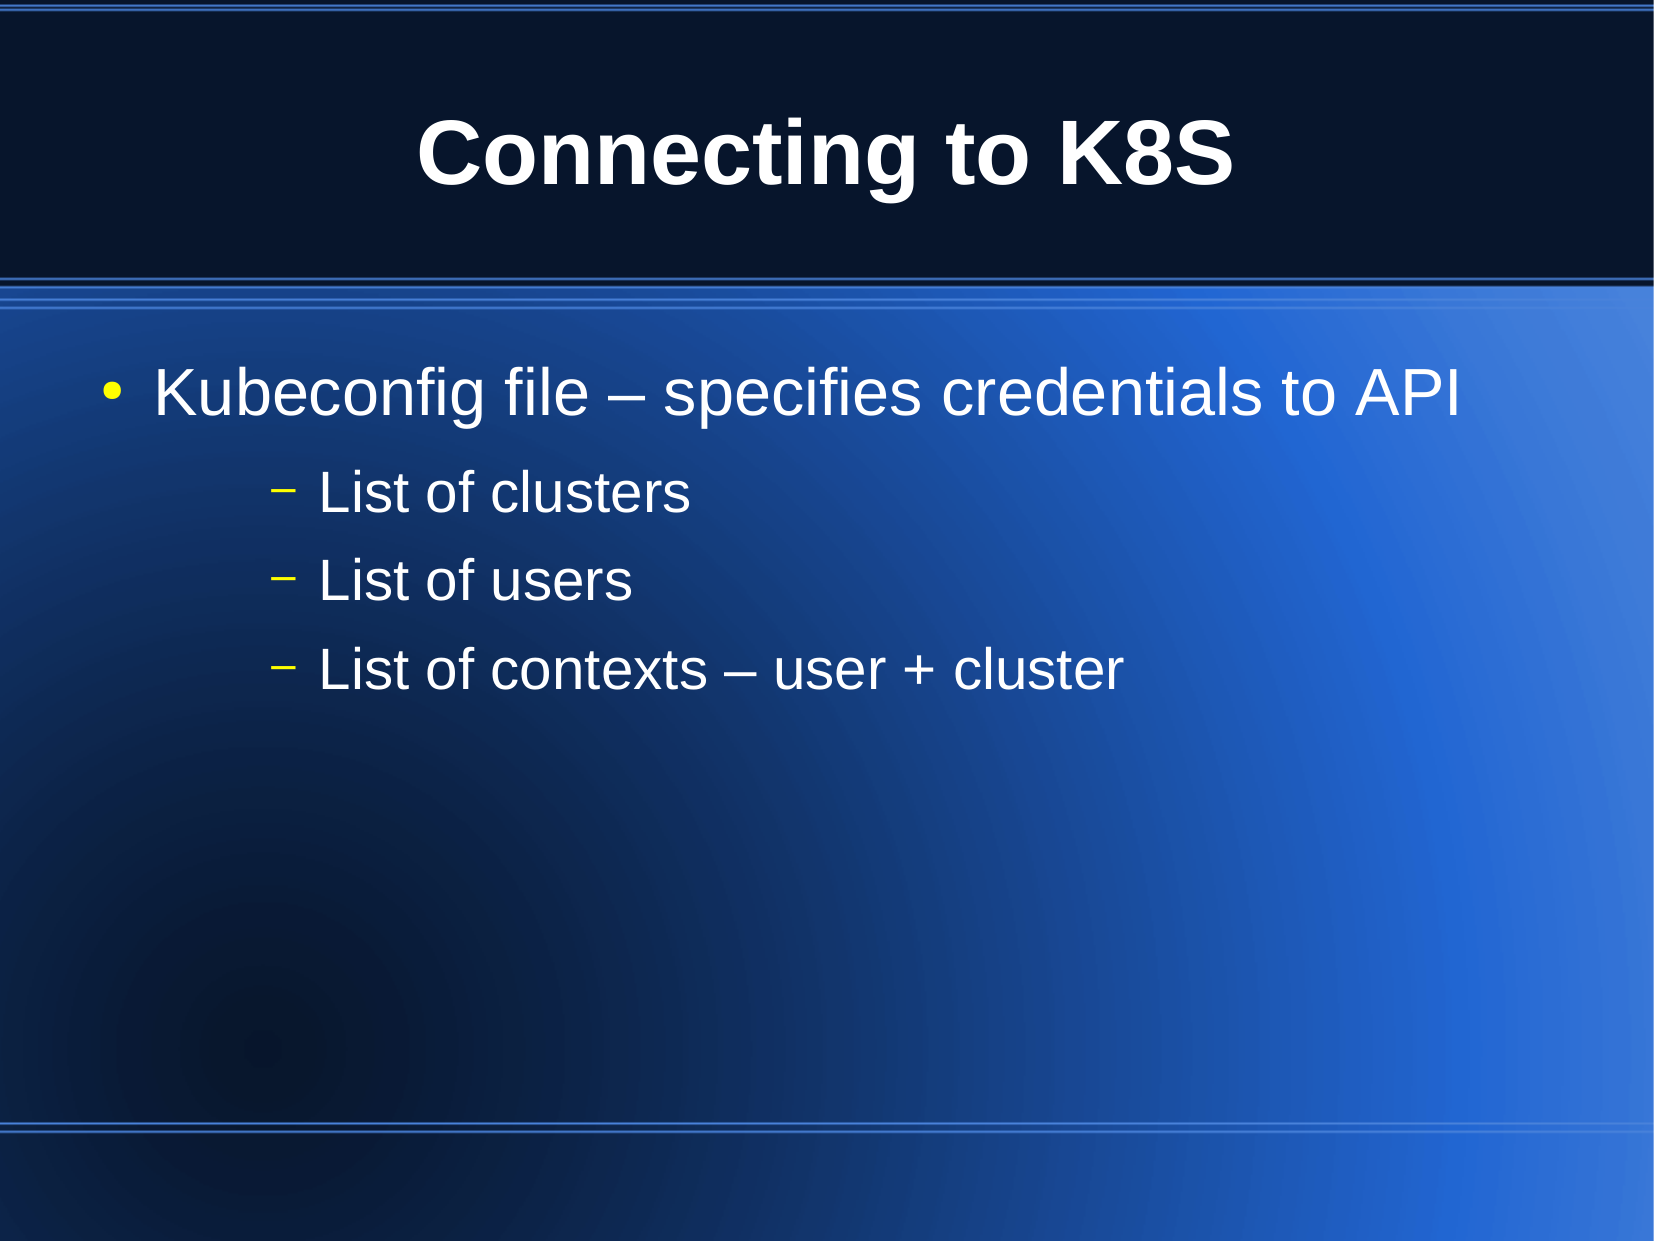

# Connecting to K8S
Kubeconfig file – specifies credentials to API
List of clusters
List of users
List of contexts – user + cluster